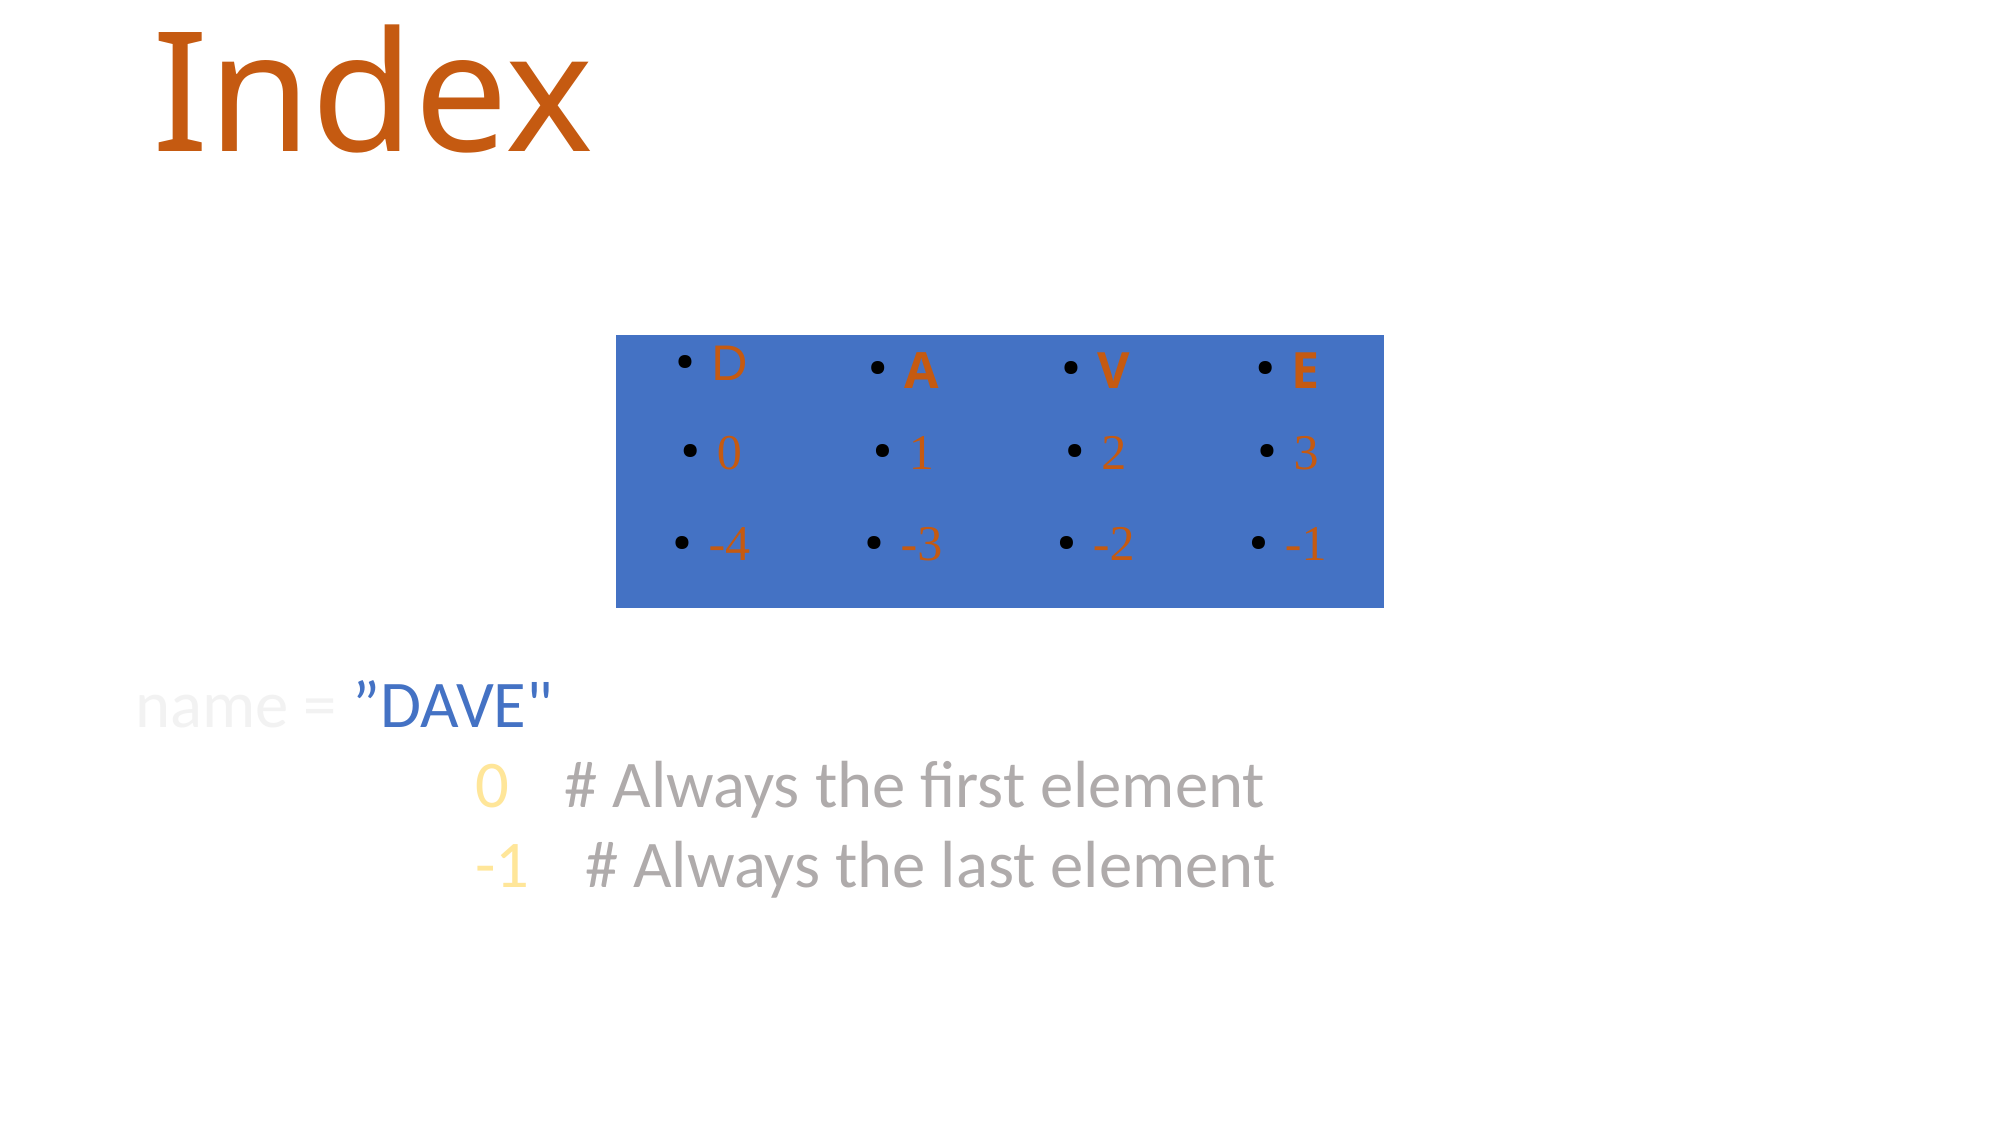

# Index
| D | A | V | E |
| --- | --- | --- | --- |
| 0 | 1 | 2 | 3 |
| -4 | -3 | -2 | -1 |
name = ”DAVE"
print (name[0]) # Always the first element
print (name[-1]) # Always the last element